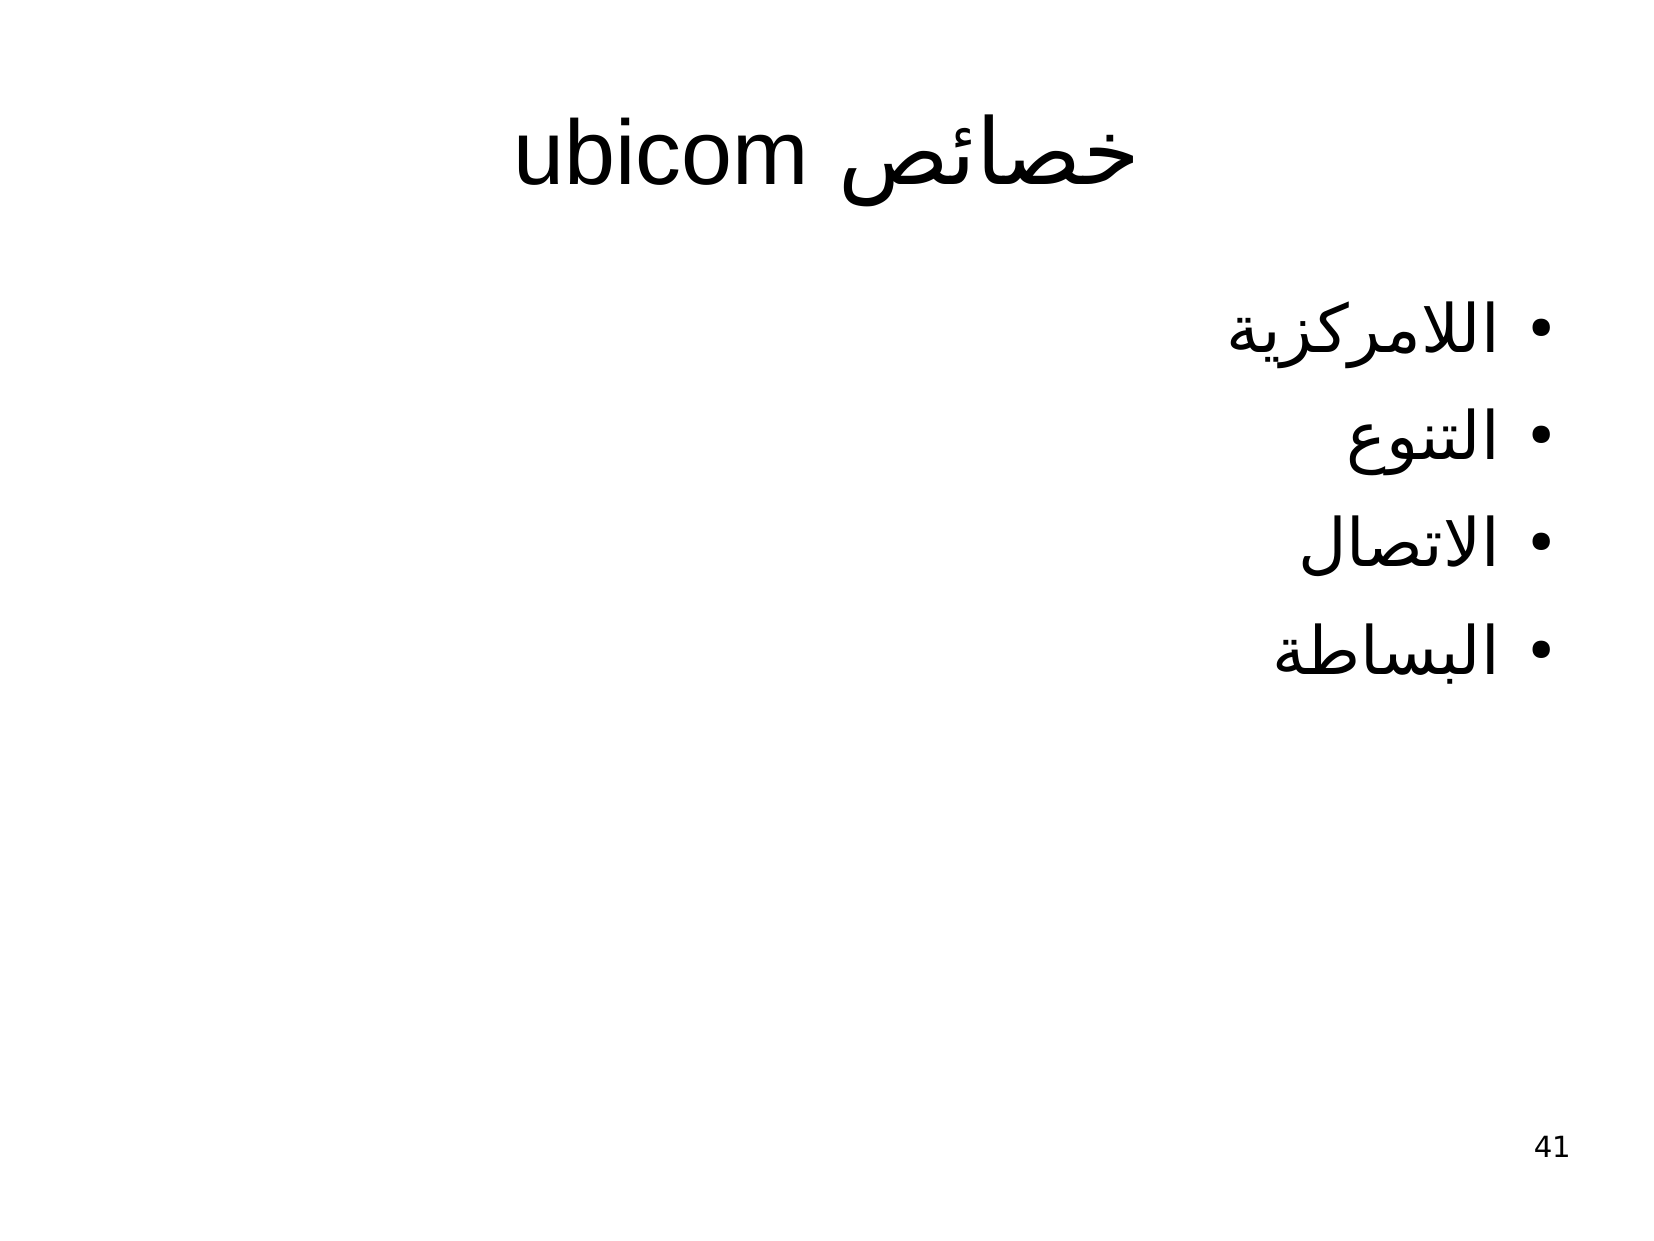

# خصائص ubicom
اللامركزية
التنوع
الاتصال
البساطة
41